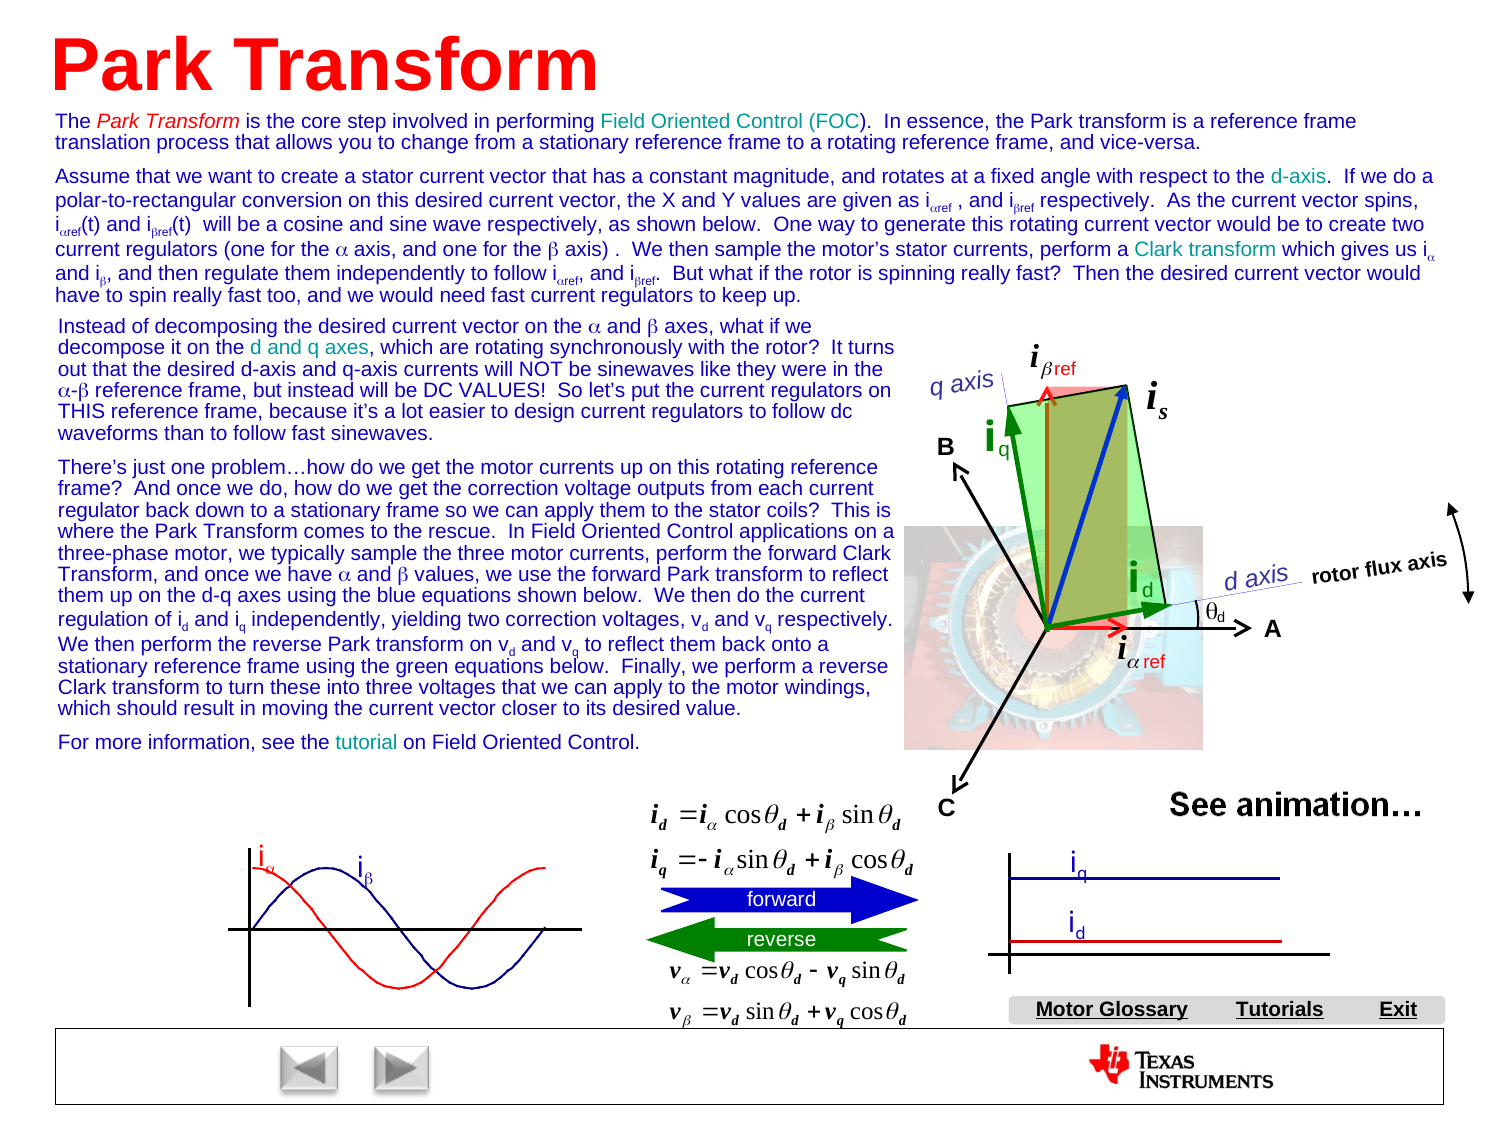

# Park Transform
The Park Transform is the core step involved in performing Field Oriented Control (FOC). In essence, the Park transform is a reference frame translation process that allows you to change from a stationary reference frame to a rotating reference frame, and vice-versa.
Assume that we want to create a stator current vector that has a constant magnitude, and rotates at a fixed angle with respect to the d-axis. If we do a polar-to-rectangular conversion on this desired current vector, the X and Y values are given as iref , and iref respectively. As the current vector spins, iref(t) and iref(t) will be a cosine and sine wave respectively, as shown below. One way to generate this rotating current vector would be to create two current regulators (one for the  axis, and one for the  axis) . We then sample the motor’s stator currents, perform a Clark transform which gives us i and i, and then regulate them independently to follow iref, and iref. But what if the rotor is spinning really fast? Then the desired current vector would have to spin really fast too, and we would need fast current regulators to keep up.
Instead of decomposing the desired current vector on the  and  axes, what if we decompose it on the d and q axes, which are rotating synchronously with the rotor? It turns out that the desired d-axis and q-axis currents will NOT be sinewaves like they were in the - reference frame, but instead will be DC VALUES! So let’s put the current regulators on THIS reference frame, because it’s a lot easier to design current regulators to follow dc waveforms than to follow fast sinewaves.
There’s just one problem…how do we get the motor currents up on this rotating reference frame? And once we do, how do we get the correction voltage outputs from each current regulator back down to a stationary frame so we can apply them to the stator coils? This is where the Park Transform comes to the rescue. In Field Oriented Control applications on a three-phase motor, we typically sample the three motor currents, perform the forward Clark Transform, and once we have  and  values, we use the forward Park transform to reflect them up on the d-q axes using the blue equations shown below. We then do the current regulation of id and iq independently, yielding two correction voltages, vd and vq respectively. We then perform the reverse Park transform on vd and vq to reflect them back onto a stationary reference frame using the green equations below. Finally, we perform a reverse Clark transform to turn these into three voltages that we can apply to the motor windings, which should result in moving the current vector closer to its desired value.
For more information, see the tutorial on Field Oriented Control.
ref
q axis
i
q
B
i
d
rotor flux axis
d axis

d
A
ref
C
i
iq
i
forward
id
reverse